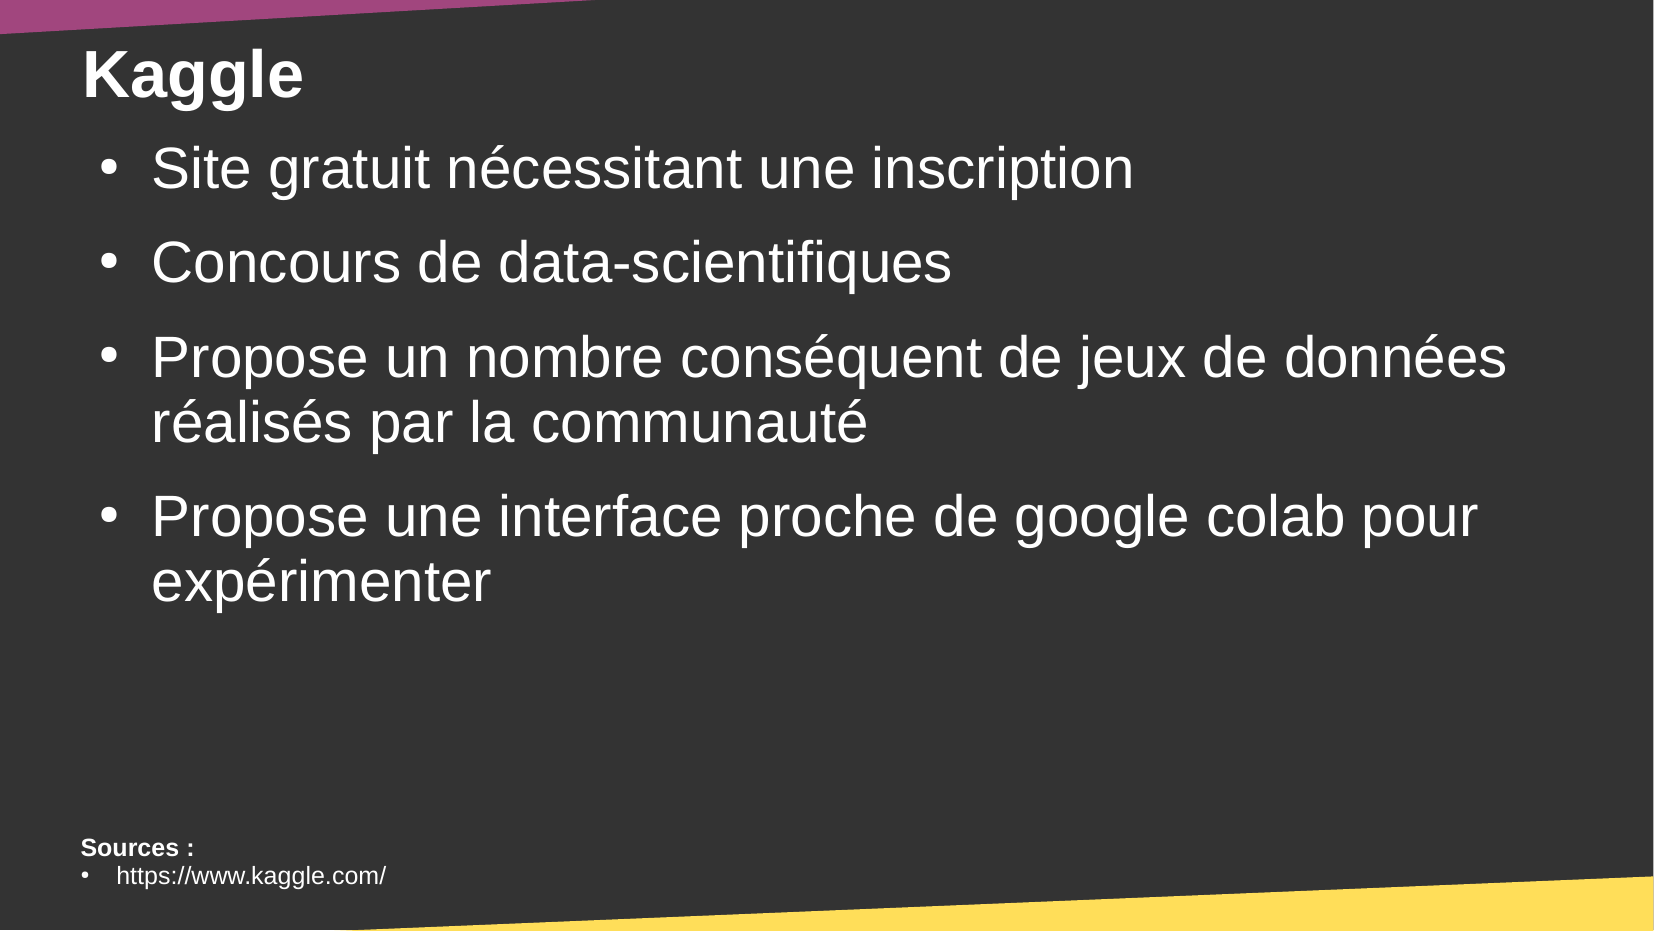

# Kaggle
Site gratuit nécessitant une inscription
Concours de data-scientifiques
Propose un nombre conséquent de jeux de données réalisés par la communauté
Propose une interface proche de google colab pour expérimenter
Sources :
https://www.kaggle.com/